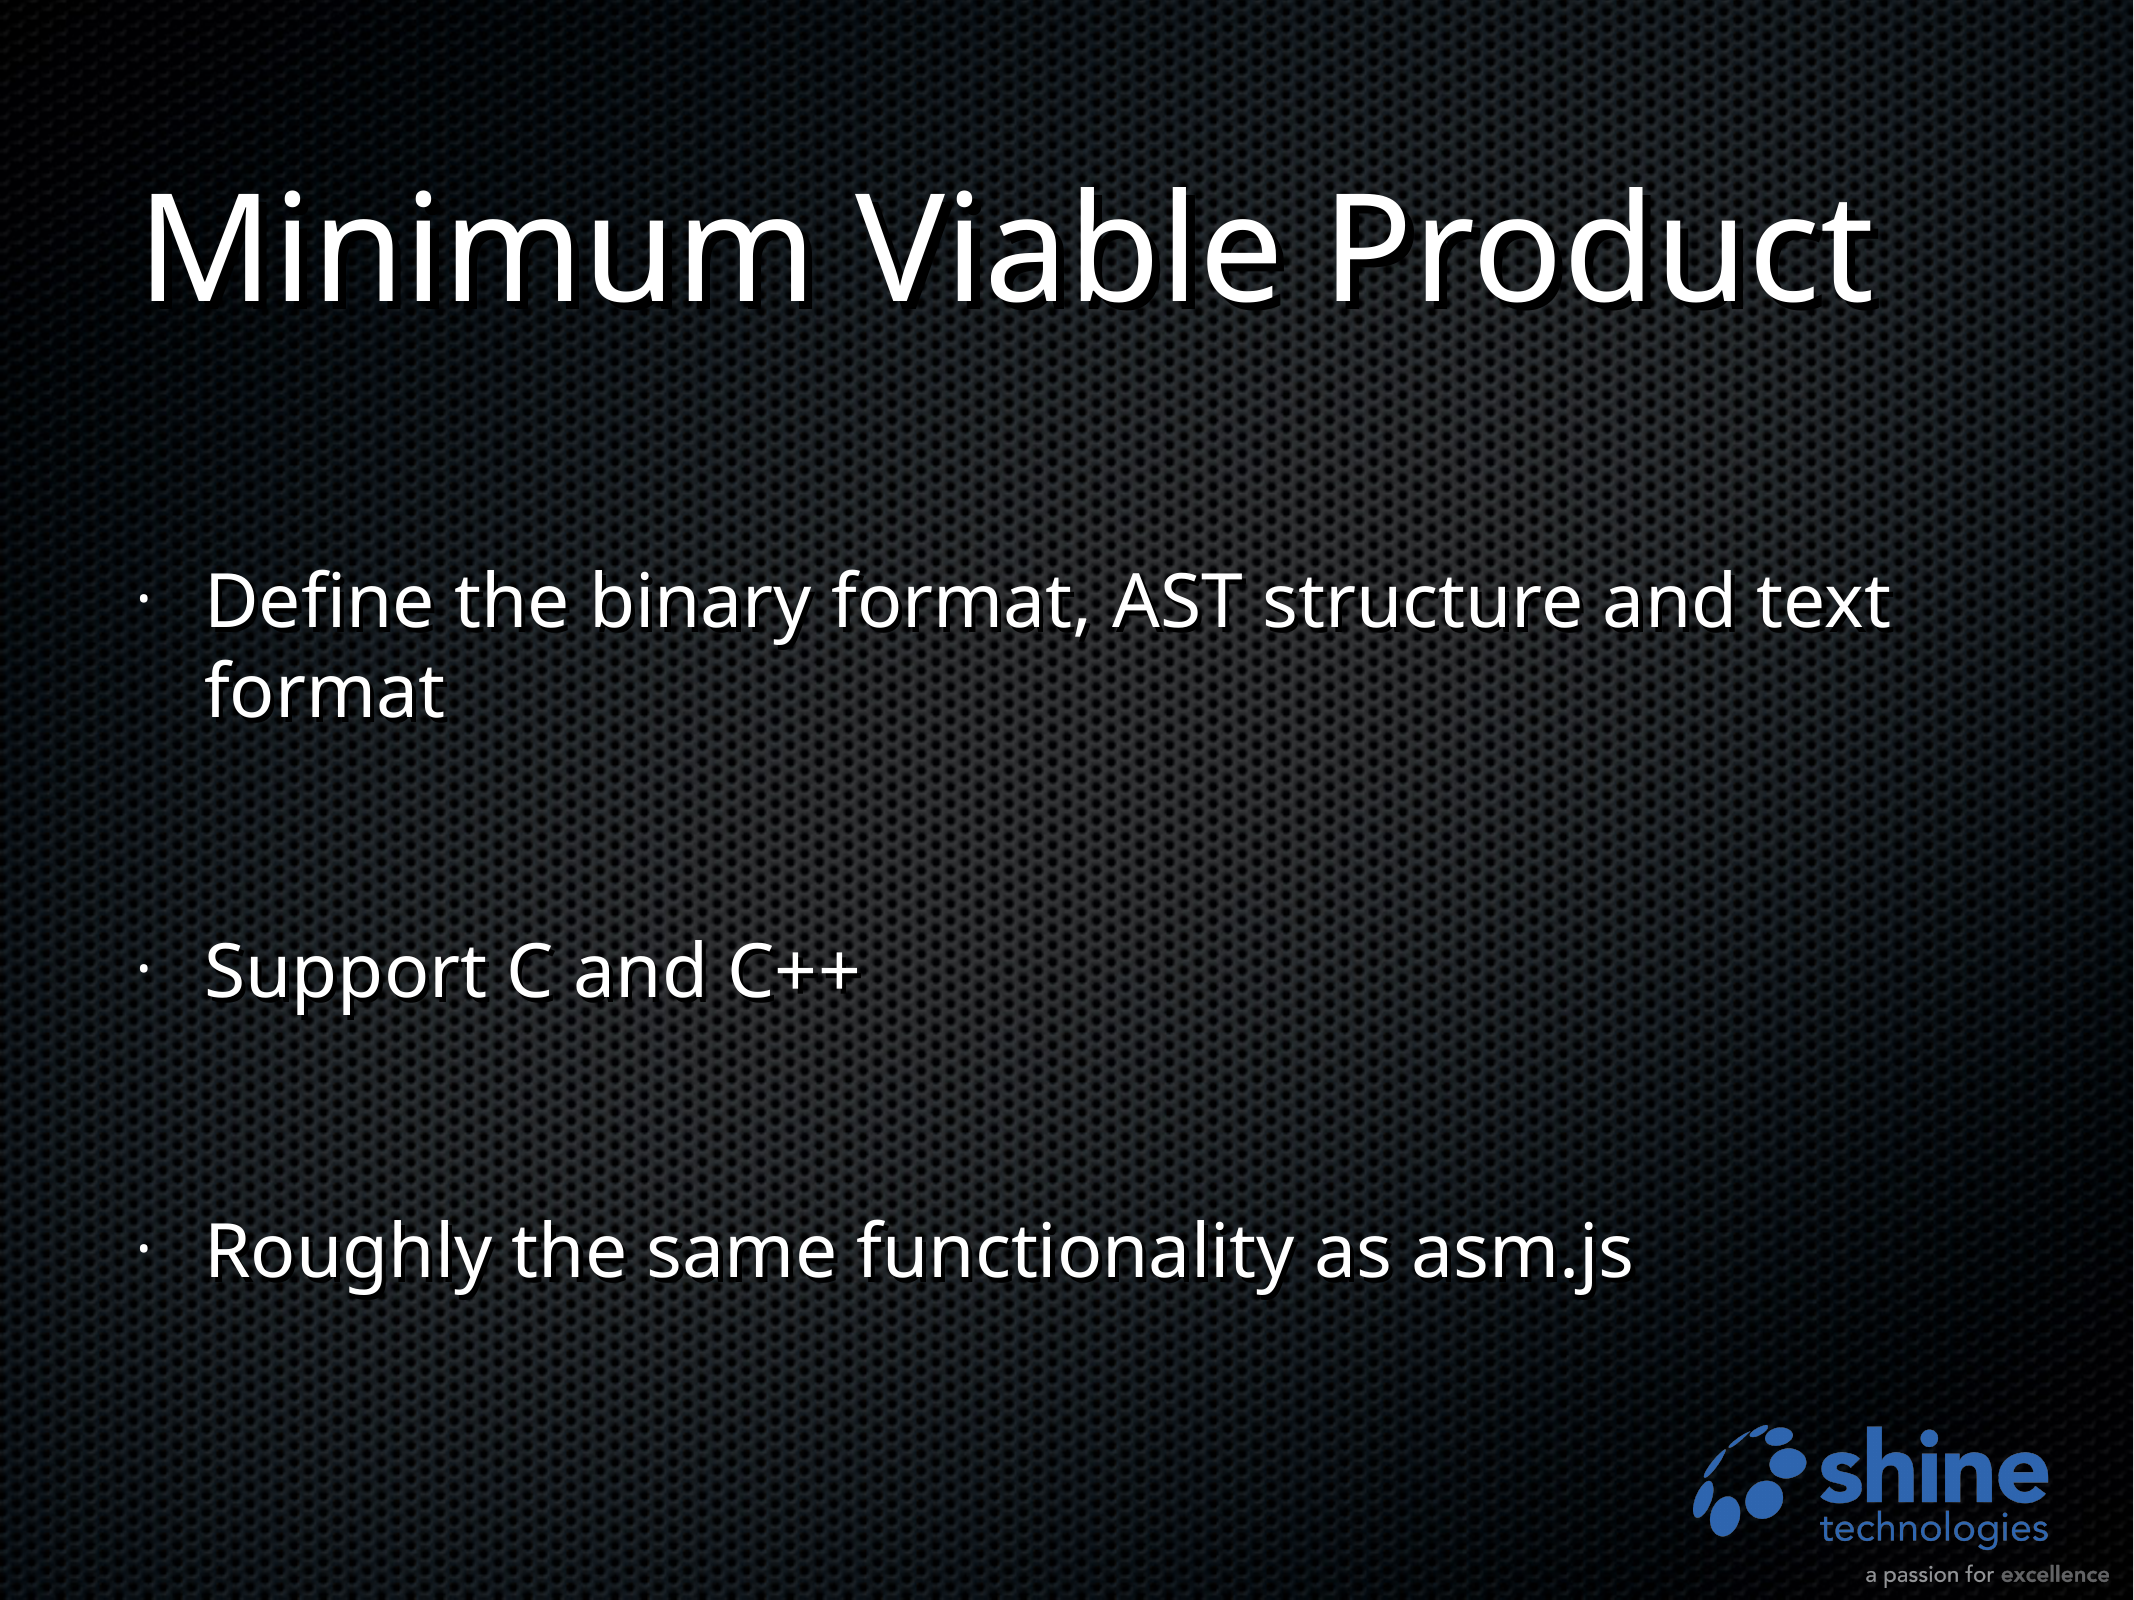

# Minimum Viable Product
Define the binary format, AST structure and text format
Support C and C++
Roughly the same functionality as asm.js